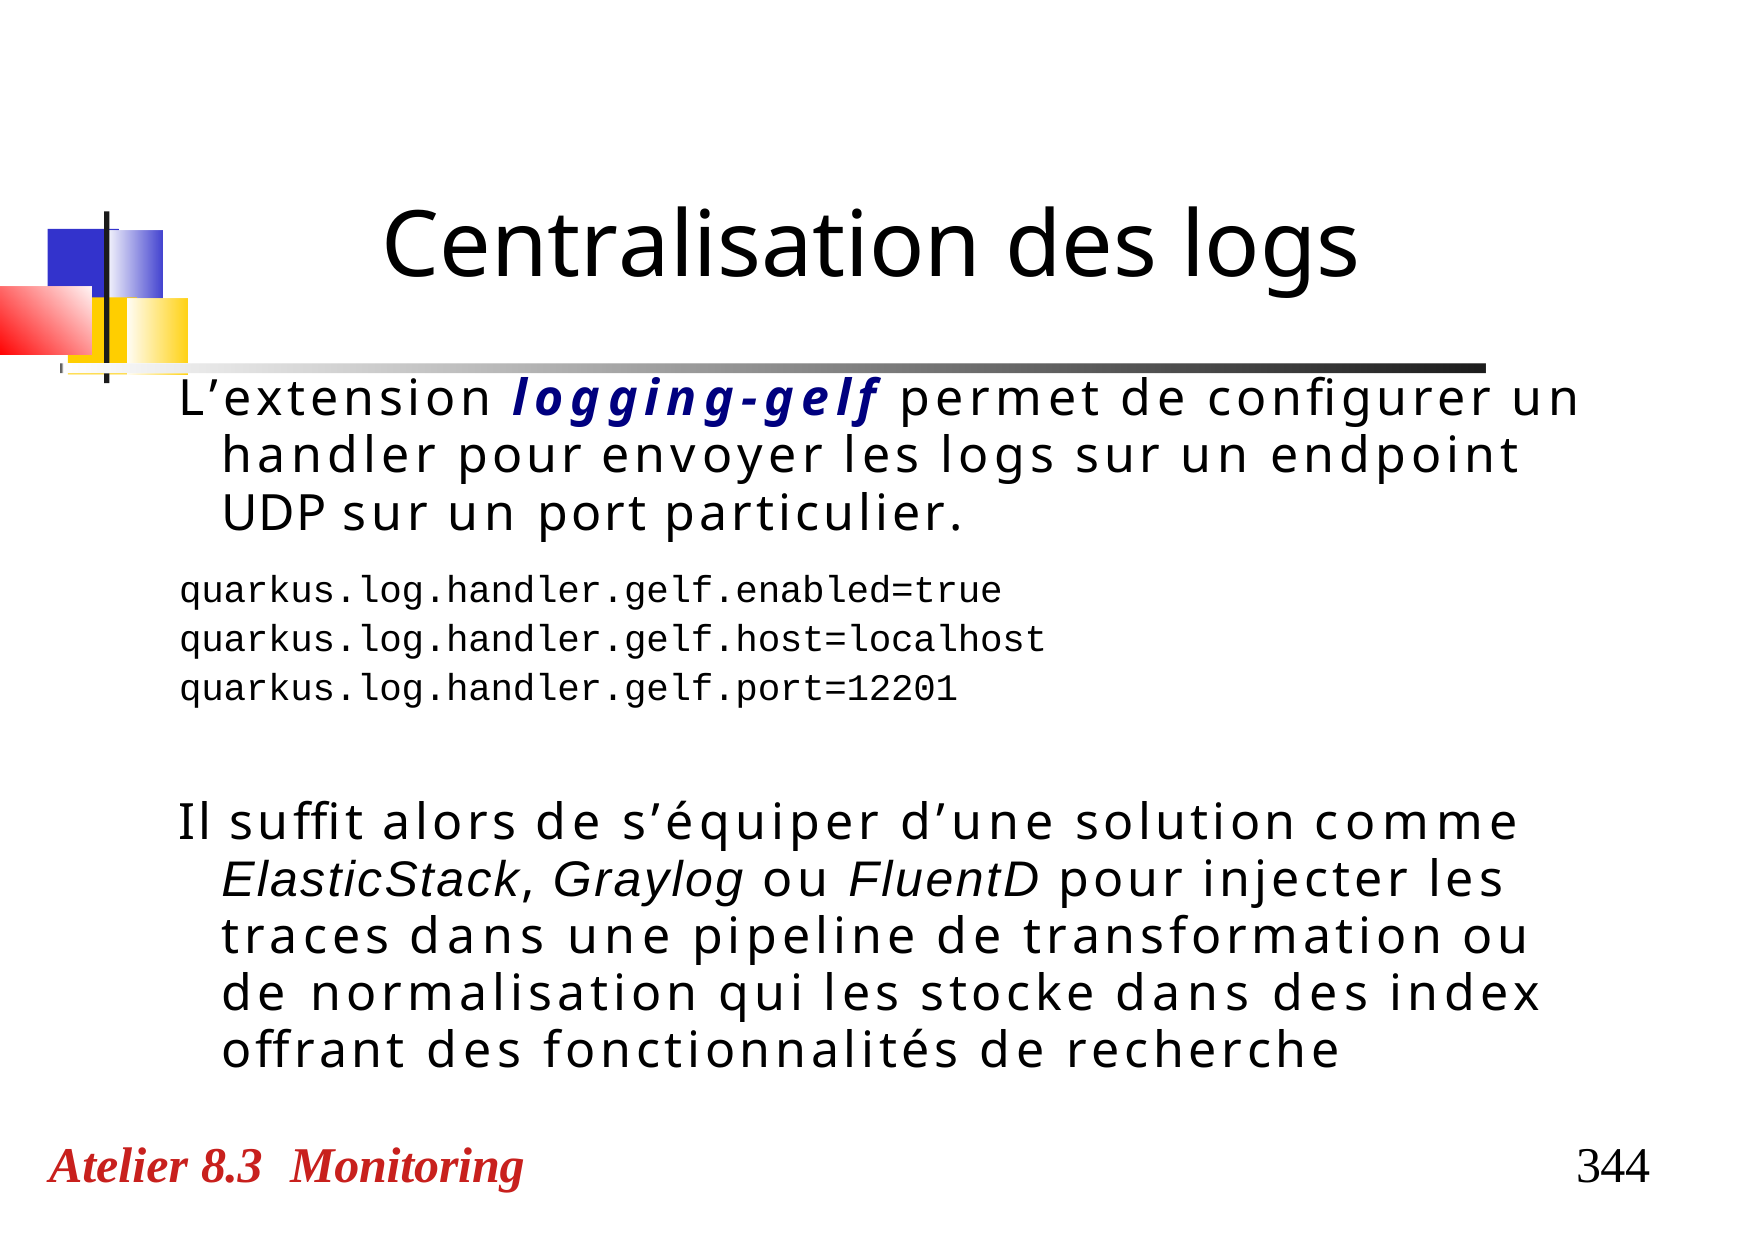

# Centralisation des logs
L’extension logging-gelf permet de configurer un handler pour envoyer les logs sur un endpoint UDP sur un port particulier.
quarkus.log.handler.gelf.enabled=true quarkus.log.handler.gelf.host=localhost quarkus.log.handler.gelf.port=12201
Il suffit alors de s’équiper d’une solution comme ElasticStack, Graylog ou FluentD pour injecter les traces dans une pipeline de transformation ou de normalisation qui les stocke dans des index offrant des fonctionnalités de recherche
Atelier 8.3	Monitoring
344